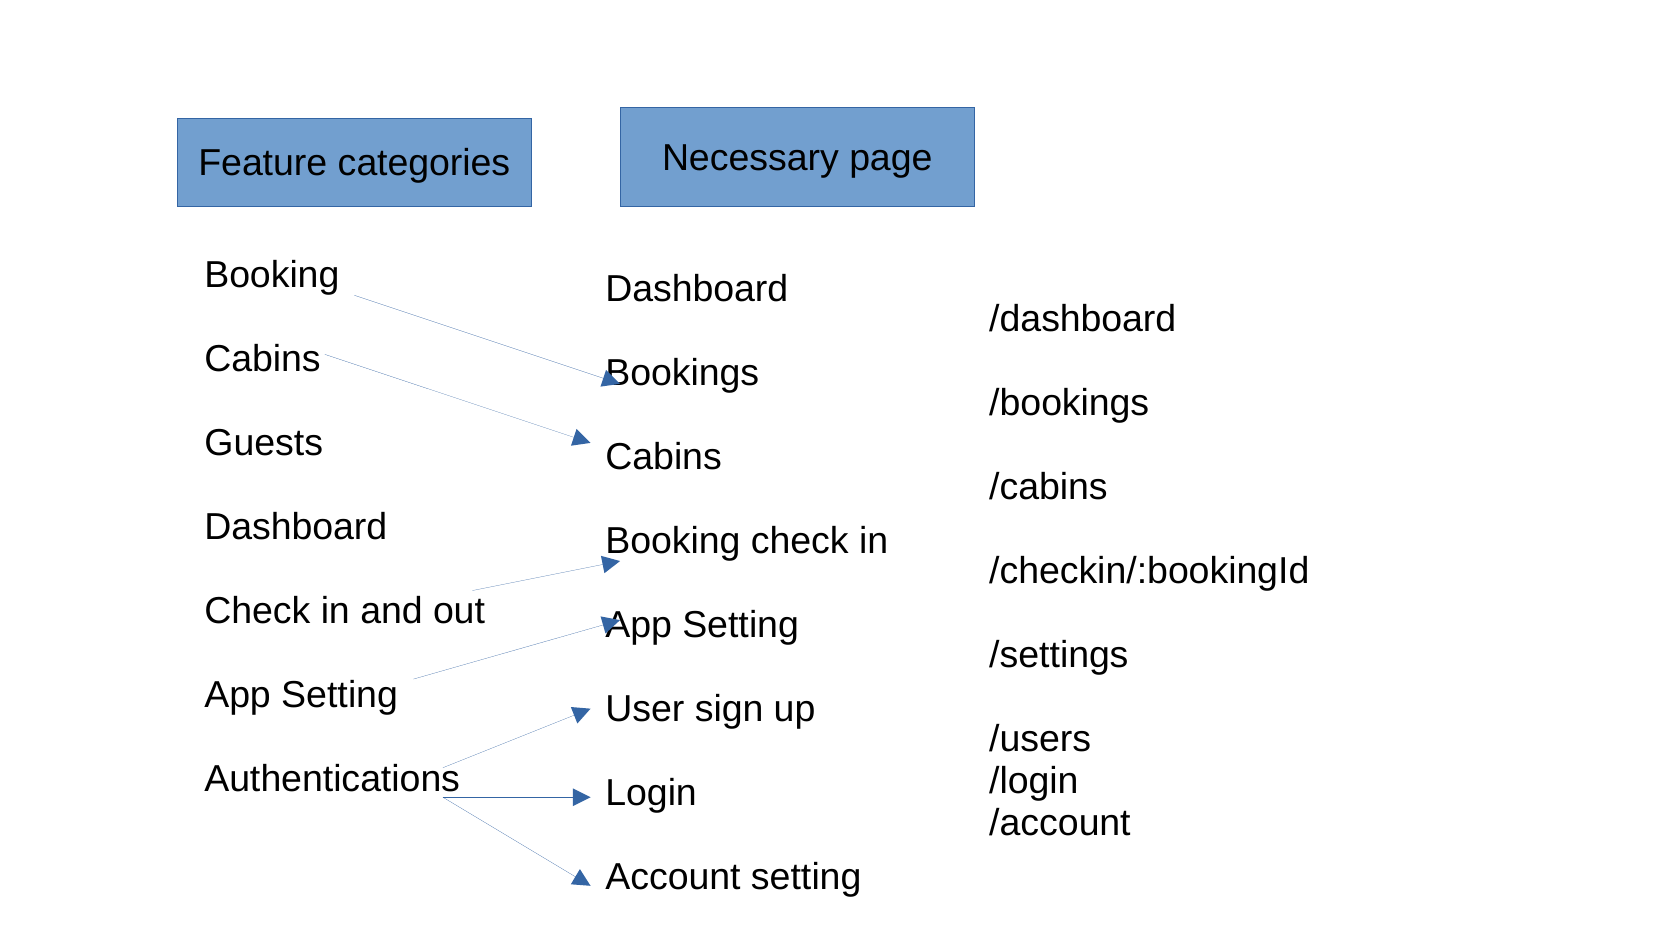

Necessary page
Feature categories
Booking
Cabins
Guests
Dashboard
Check in and out
App Setting
Authentications
Dashboard
Bookings
Cabins
Booking check in
App Setting
User sign up
Login
Account setting
/dashboard
/bookings
/cabins
/checkin/:bookingId
/settings
/users
/login
/account